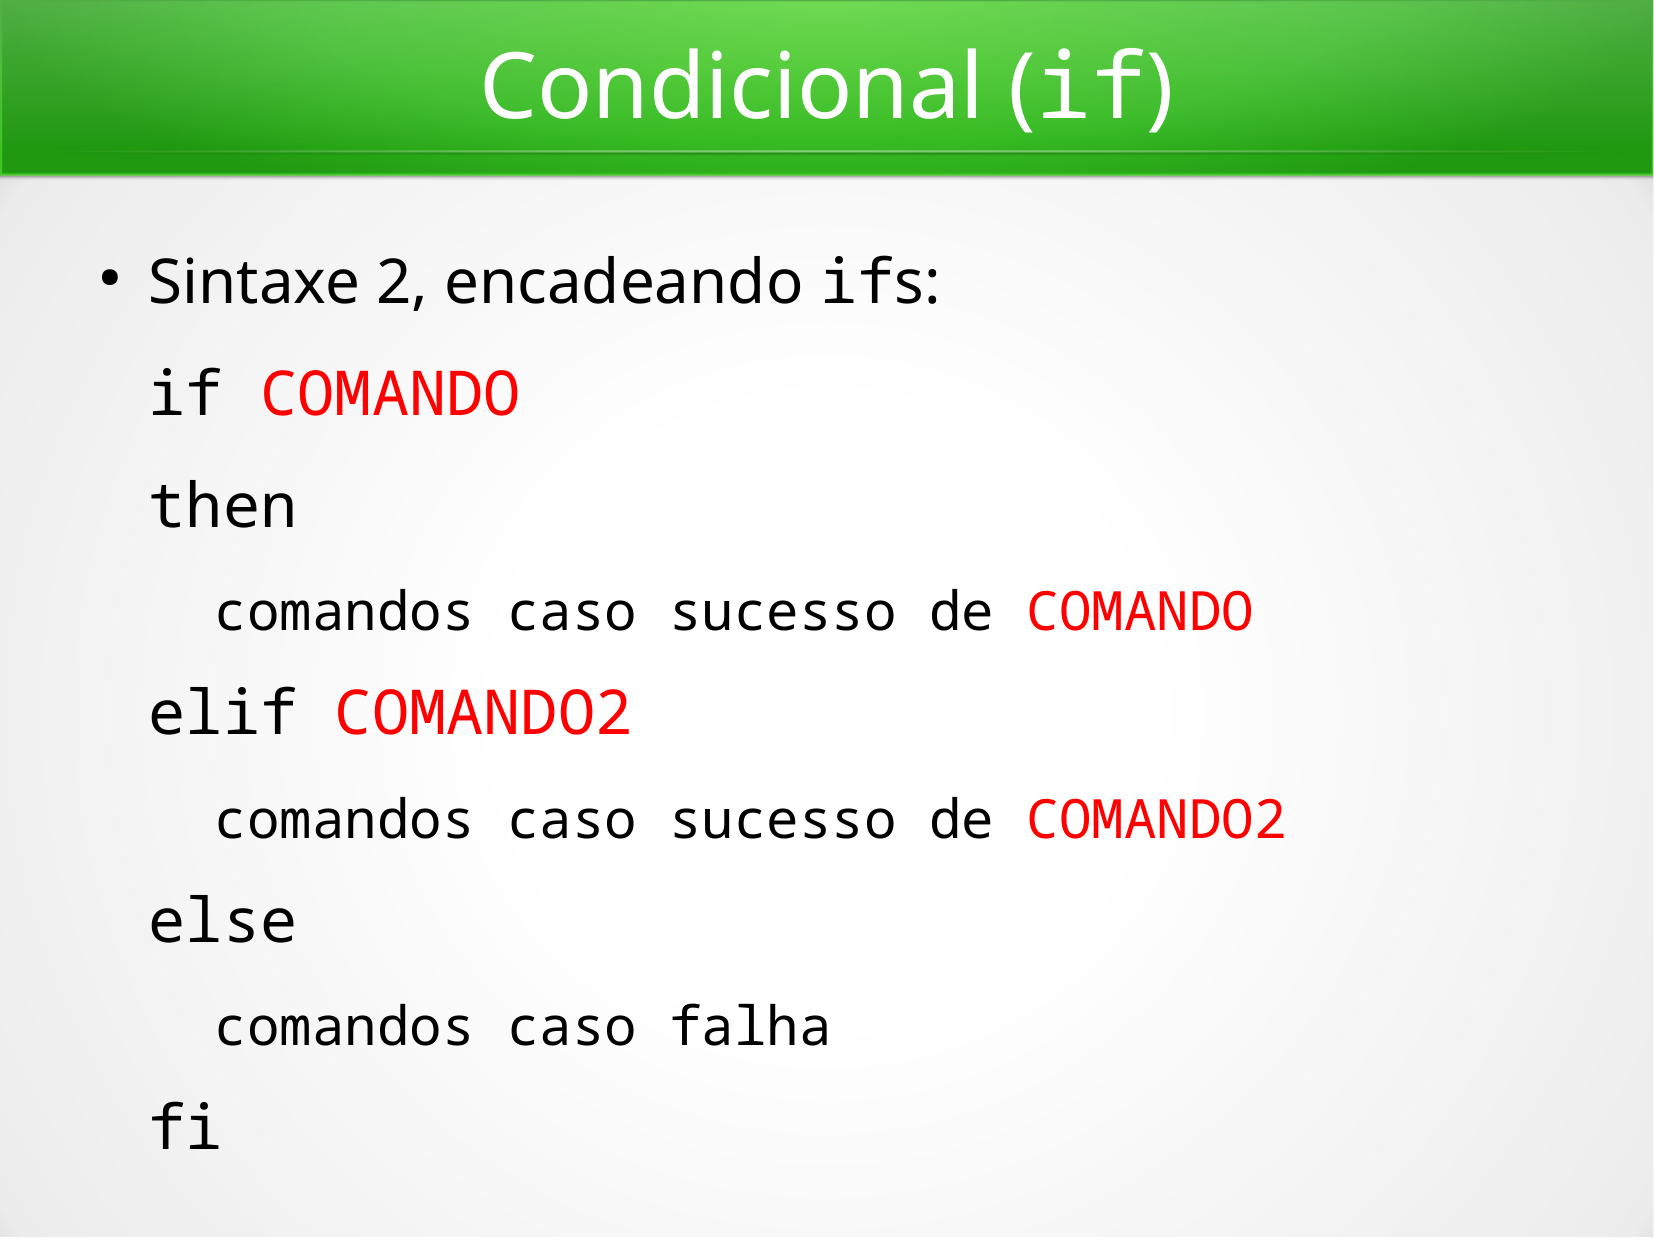

# Condicional (if)
Sintaxe 2, encadeando ifs:
if COMANDO
then
comandos caso sucesso de COMANDO
elif COMANDO2
comandos caso sucesso de COMANDO2
else
comandos caso falha
fi